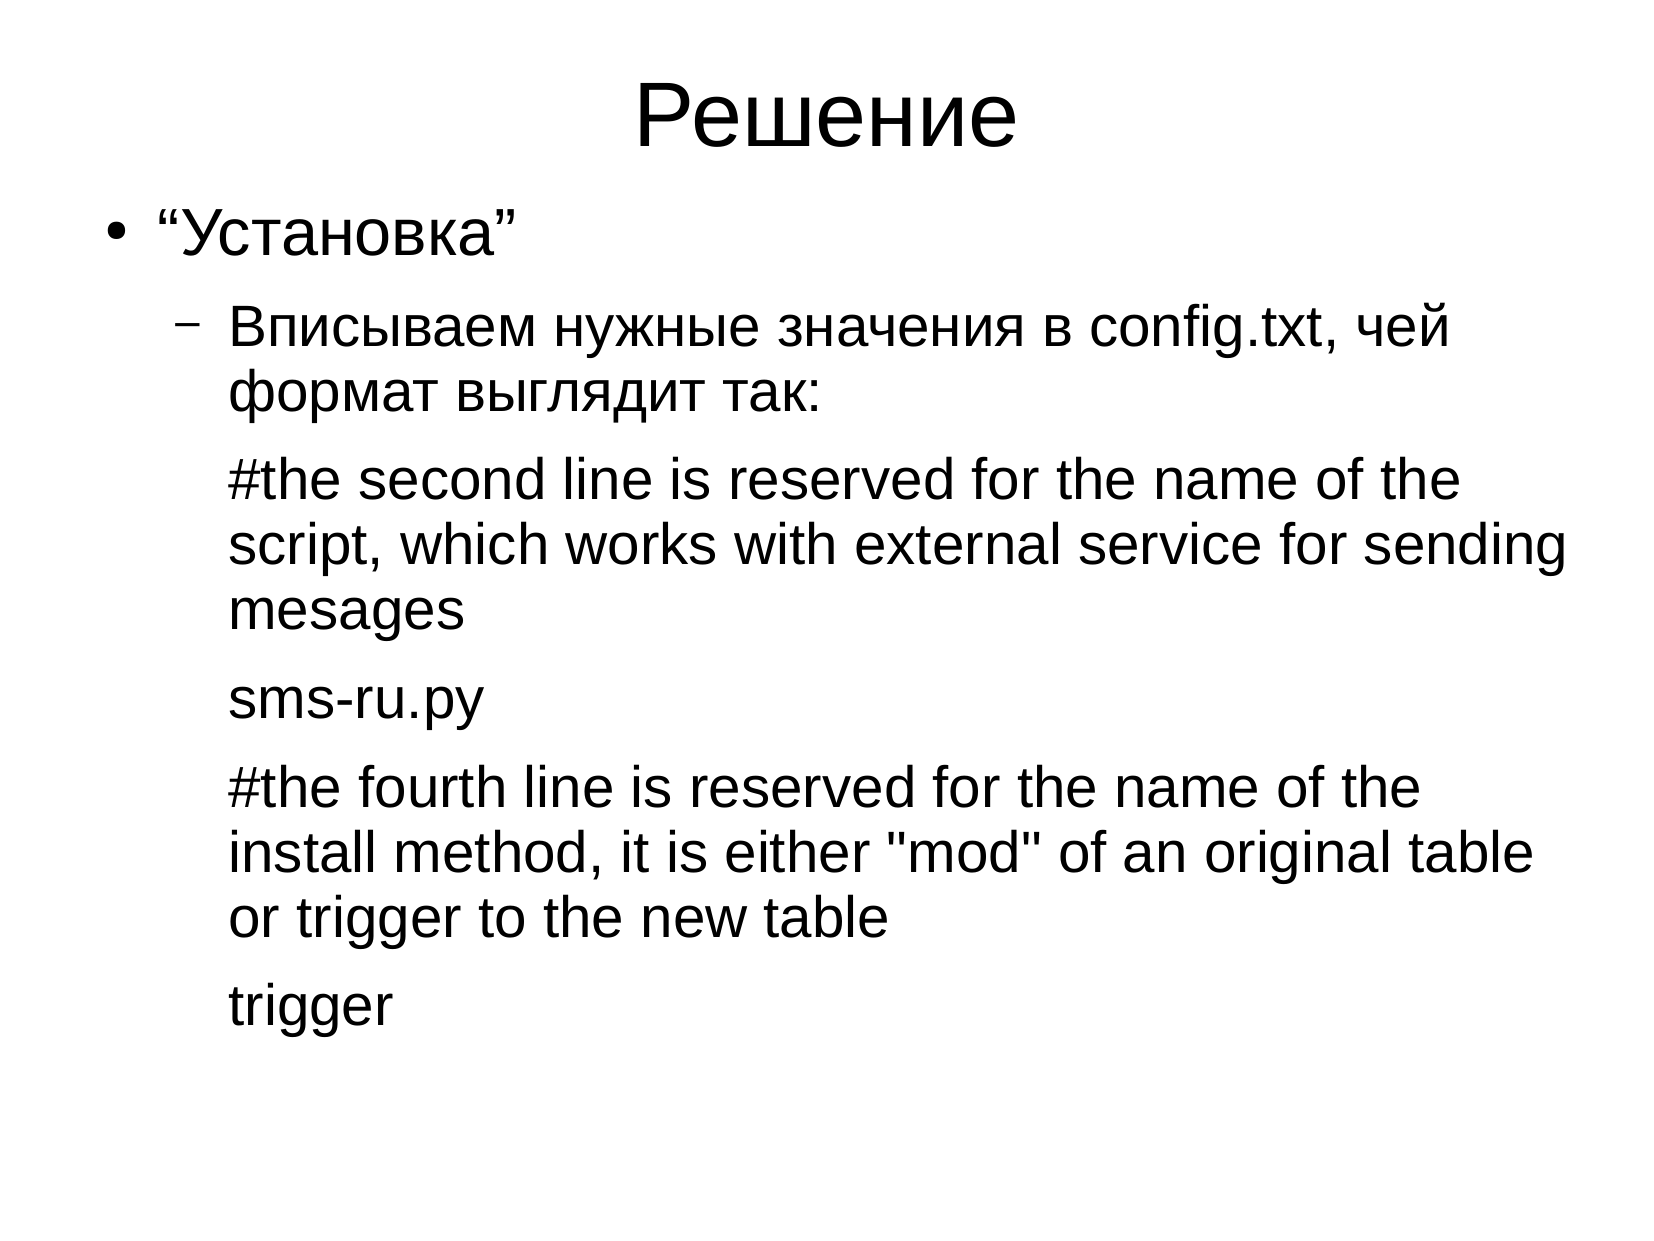

# Решение
“Установка”
Вписываем нужные значения в config.txt, чей формат выглядит так:
#the second line is reserved for the name of the script, which works with external service for sending mesages
sms-ru.py
#the fourth line is reserved for the name of the install method, it is either "mod" of an original table or trigger to the new table
trigger